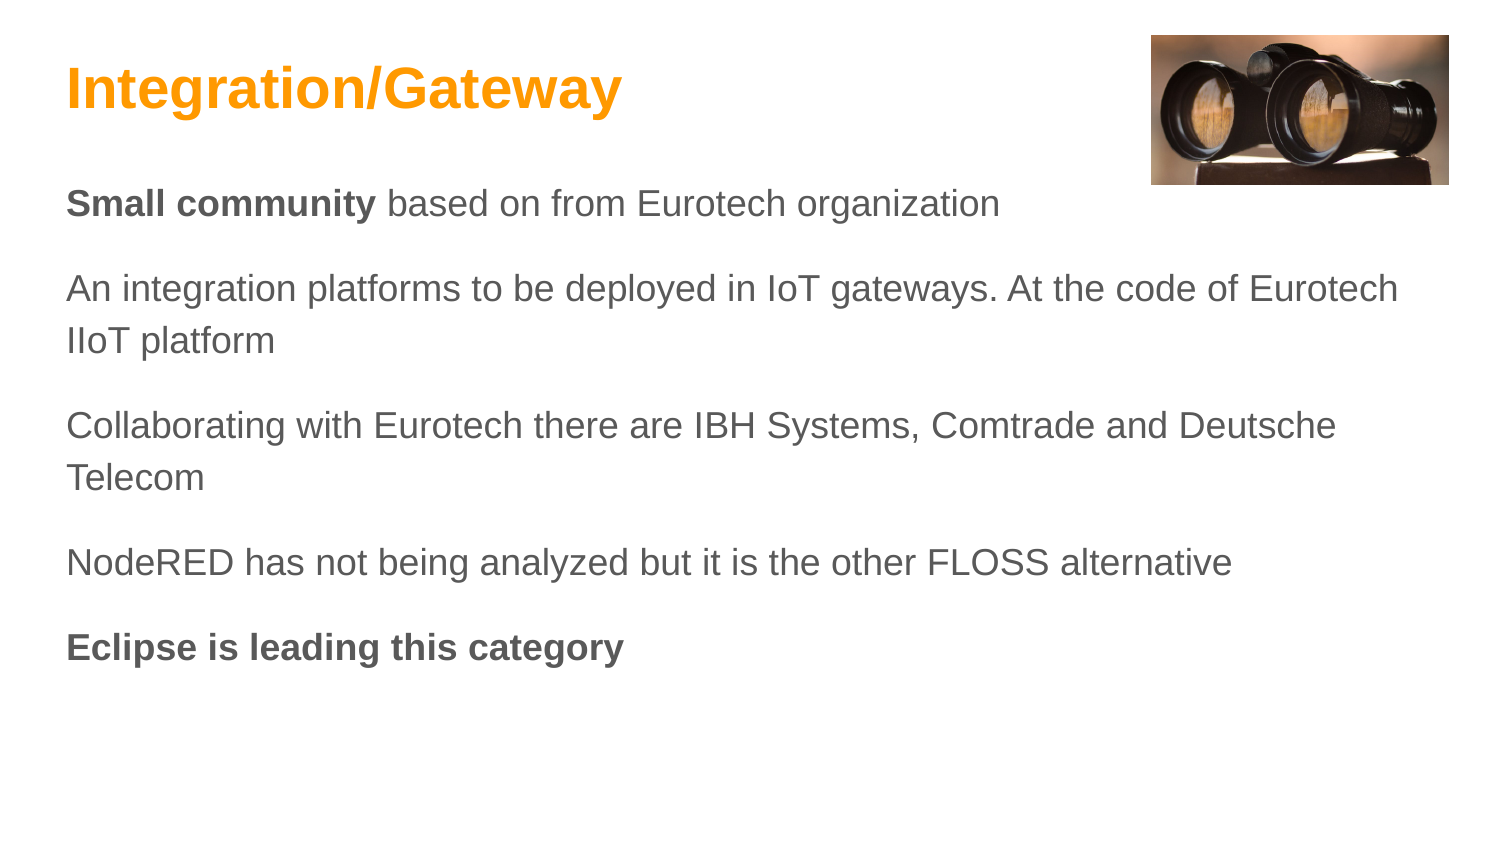

# Integration/Gateway
Small community based on from Eurotech organization
An integration platforms to be deployed in IoT gateways. At the code of Eurotech IIoT platform
Collaborating with Eurotech there are IBH Systems, Comtrade and Deutsche Telecom
NodeRED has not being analyzed but it is the other FLOSS alternative
Eclipse is leading this category